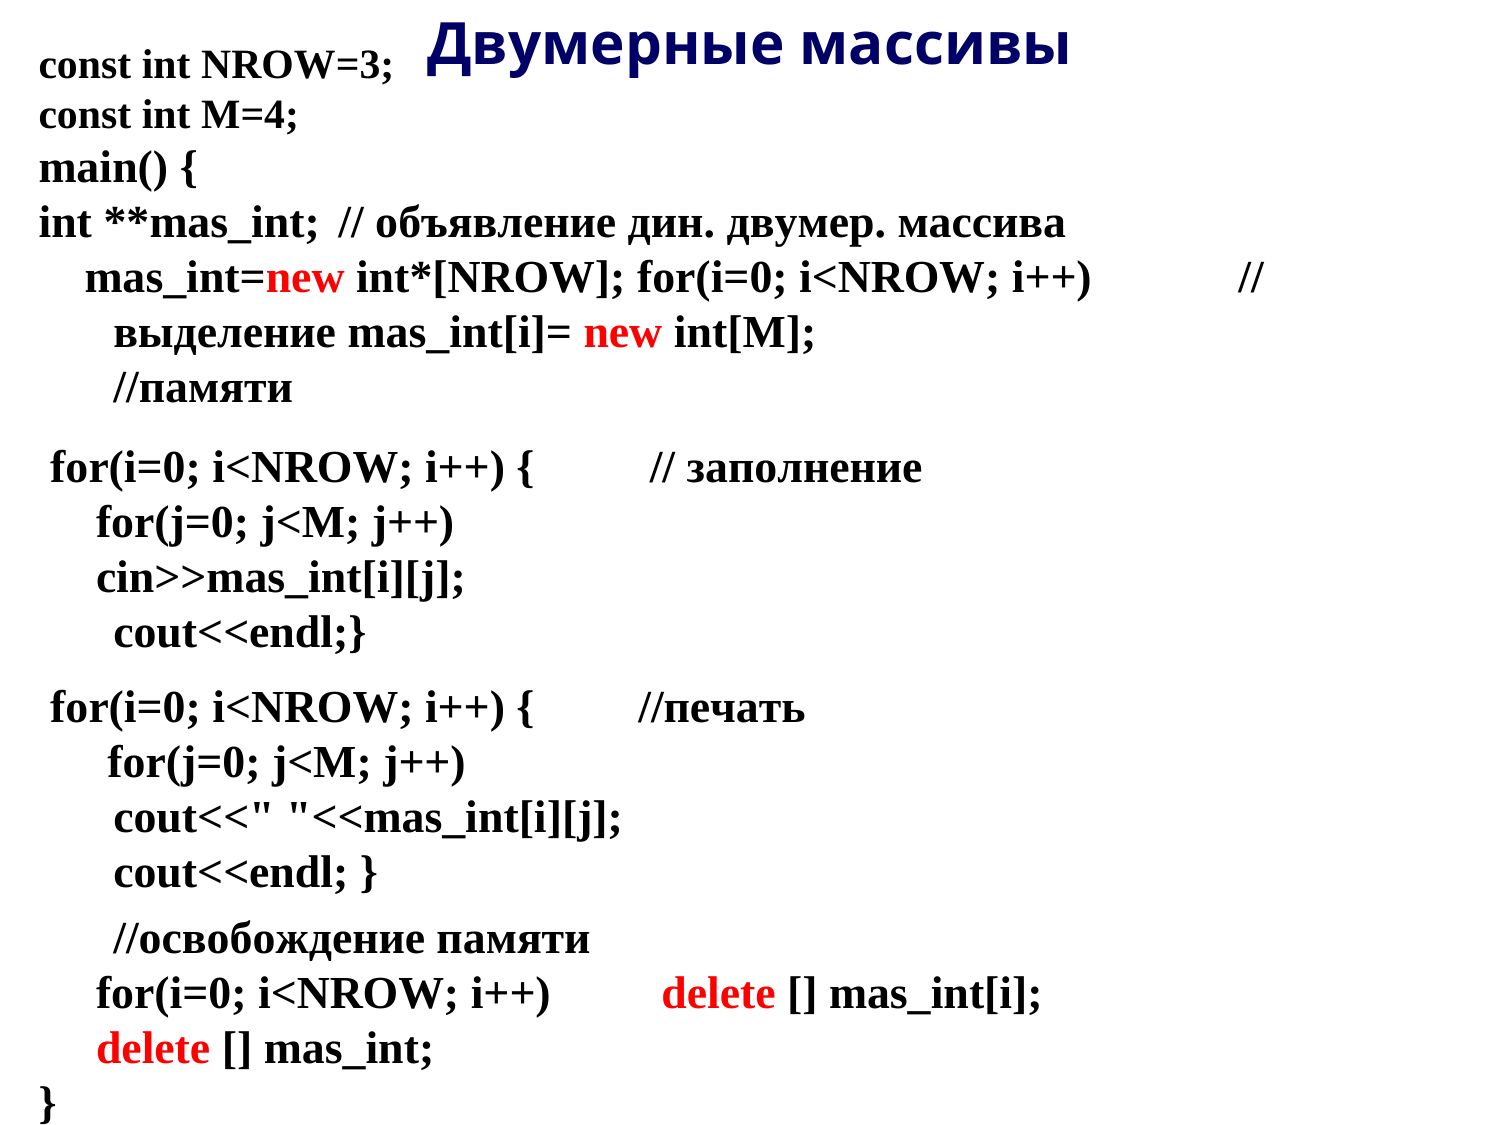

Двумерные массивы
const int NROW=3;
const int M=4;
main() {
int **mas_int; 	// объявление дин. двумер. массива
 mas_int=new int*[NROW]; for(i=0; i<NROW; i++) 	// выделение mas_int[i]= new int[M]; 				//памяти
 for(i=0; i<NROW; i++) {	 // заполнение
 for(j=0; j<M; j++)
 cin>>mas_int[i][j];
	cout<<endl;}
 for(i=0; i<NROW; i++) {	//печать
 for(j=0; j<M; j++)
 	cout<<" "<<mas_int[i][j];
	cout<<endl; }
	//освобождение памяти
 for(i=0; i<NROW; i++) 	 delete [] mas_int[i];
 delete [] mas_int;
}